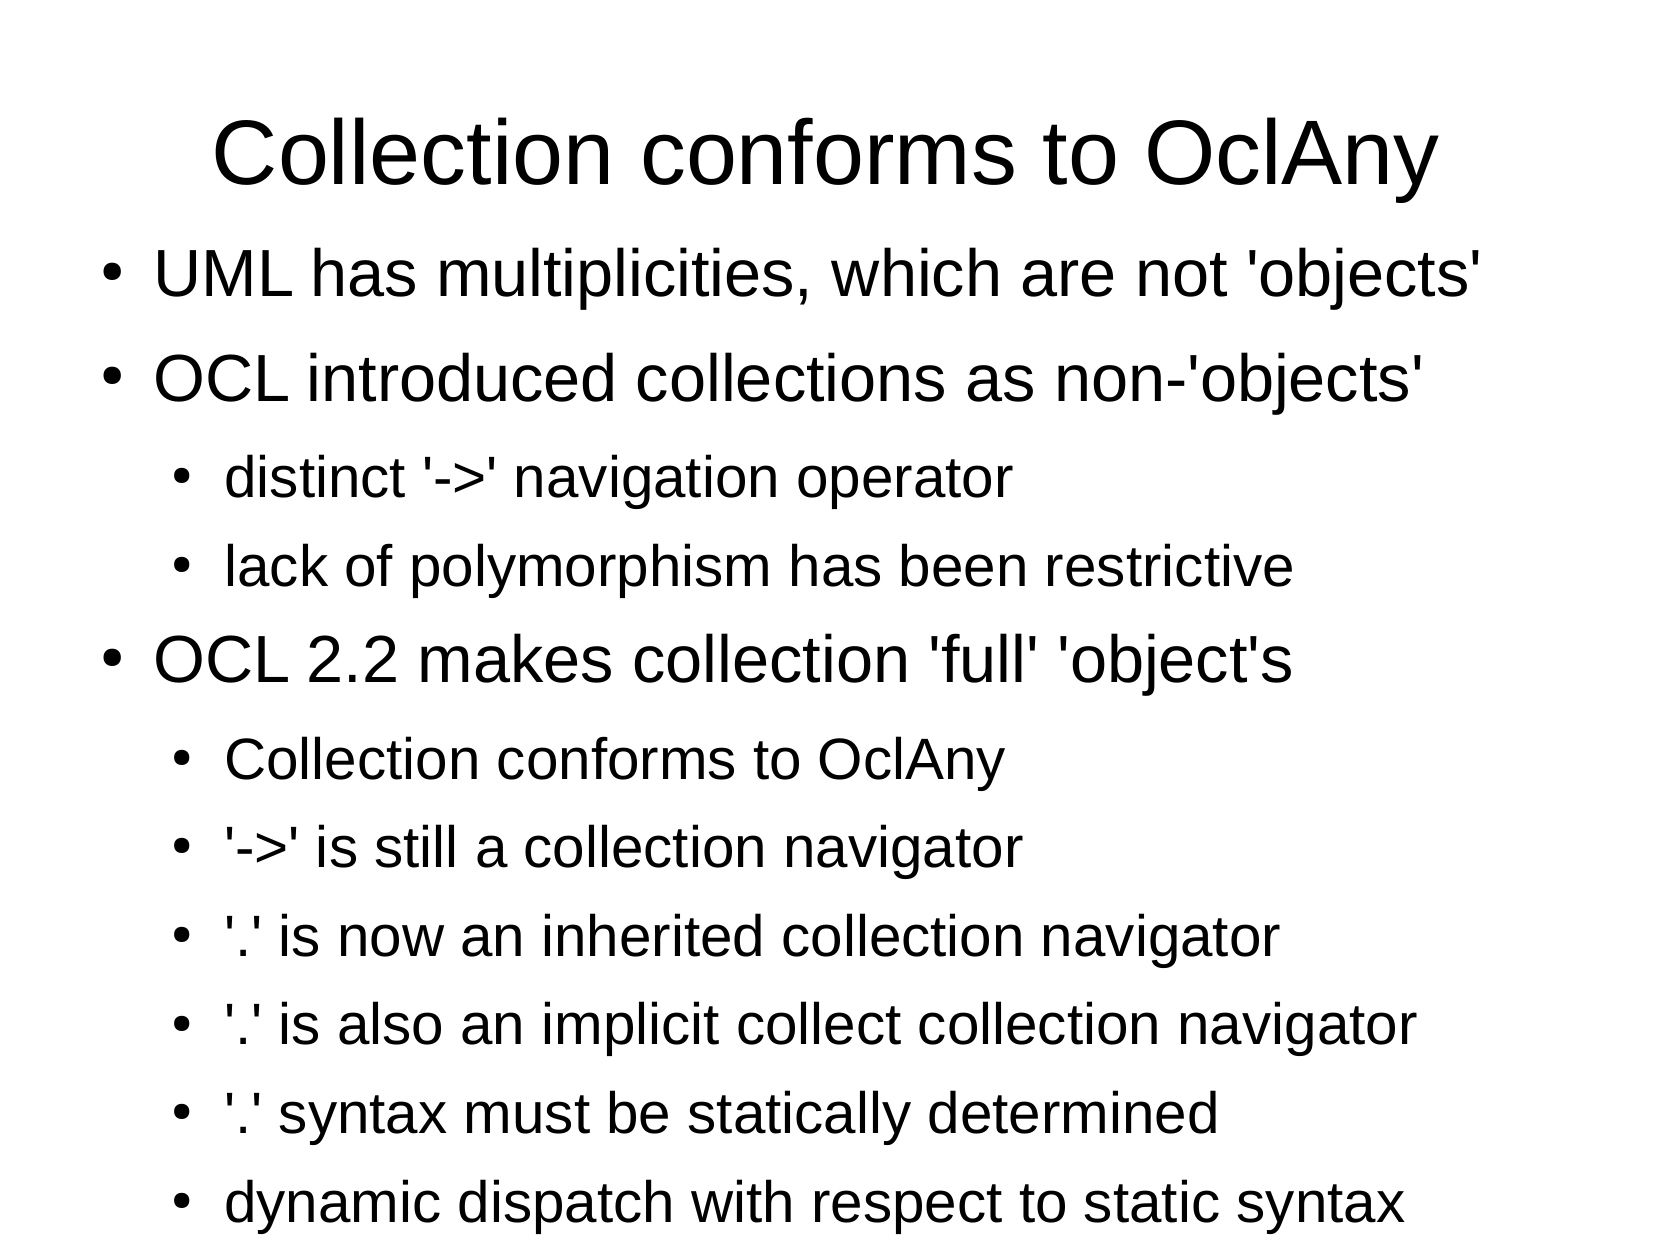

# Collection conforms to OclAny
UML has multiplicities, which are not 'objects'
OCL introduced collections as non-'objects'
distinct '->' navigation operator
lack of polymorphism has been restrictive
OCL 2.2 makes collection 'full' 'object's
Collection conforms to OclAny
'->' is still a collection navigator
'.' is now an inherited collection navigator
'.' is also an implicit collect collection navigator
'.' syntax must be statically determined
dynamic dispatch with respect to static syntax